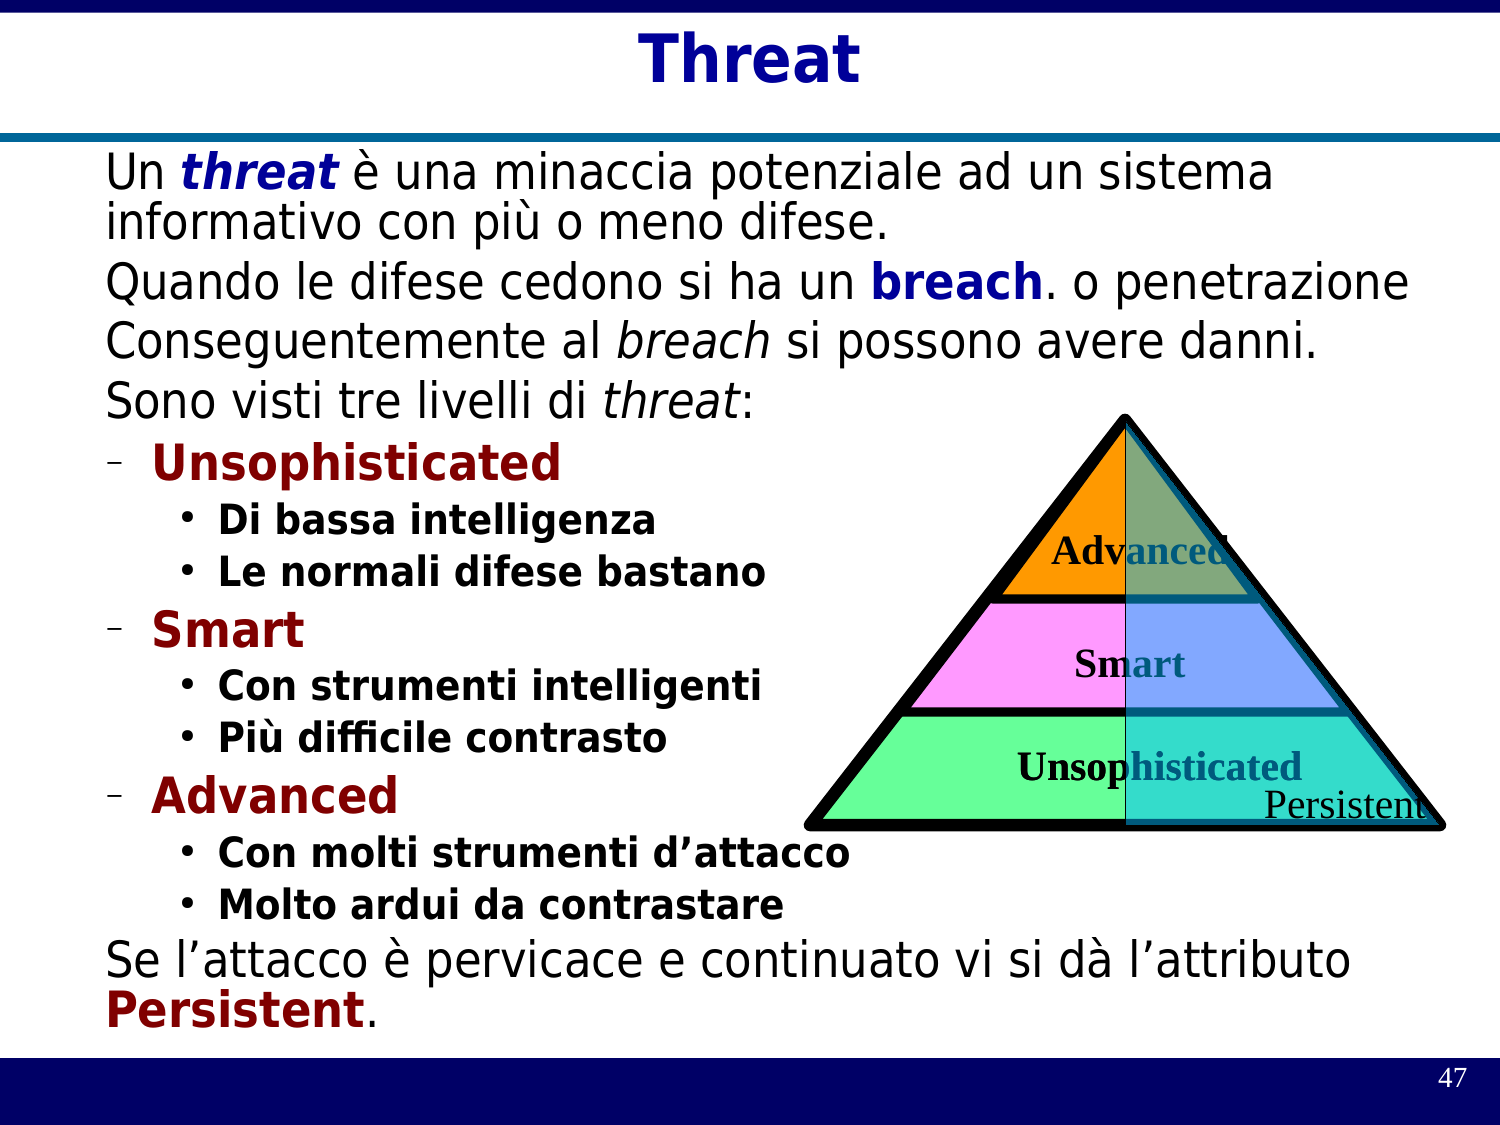

# Threat
Un threat è una minaccia potenziale ad un sistema informativo con più o meno difese.
Quando le difese cedono si ha un breach. o penetrazione
Conseguentemente al breach si possono avere danni.
Sono visti tre livelli di threat:
Unsophisticated
Di bassa intelligenza
Le normali difese bastano
Smart
Con strumenti intelligenti
Più difficile contrasto
Advanced
Con molti strumenti d’attacco
Molto ardui da contrastare
Se l’attacco è pervicace e continuato vi si dà l’attributo Persistent.
Advanced
Smart
Unsophisticated
Unsophisticated
Persistent